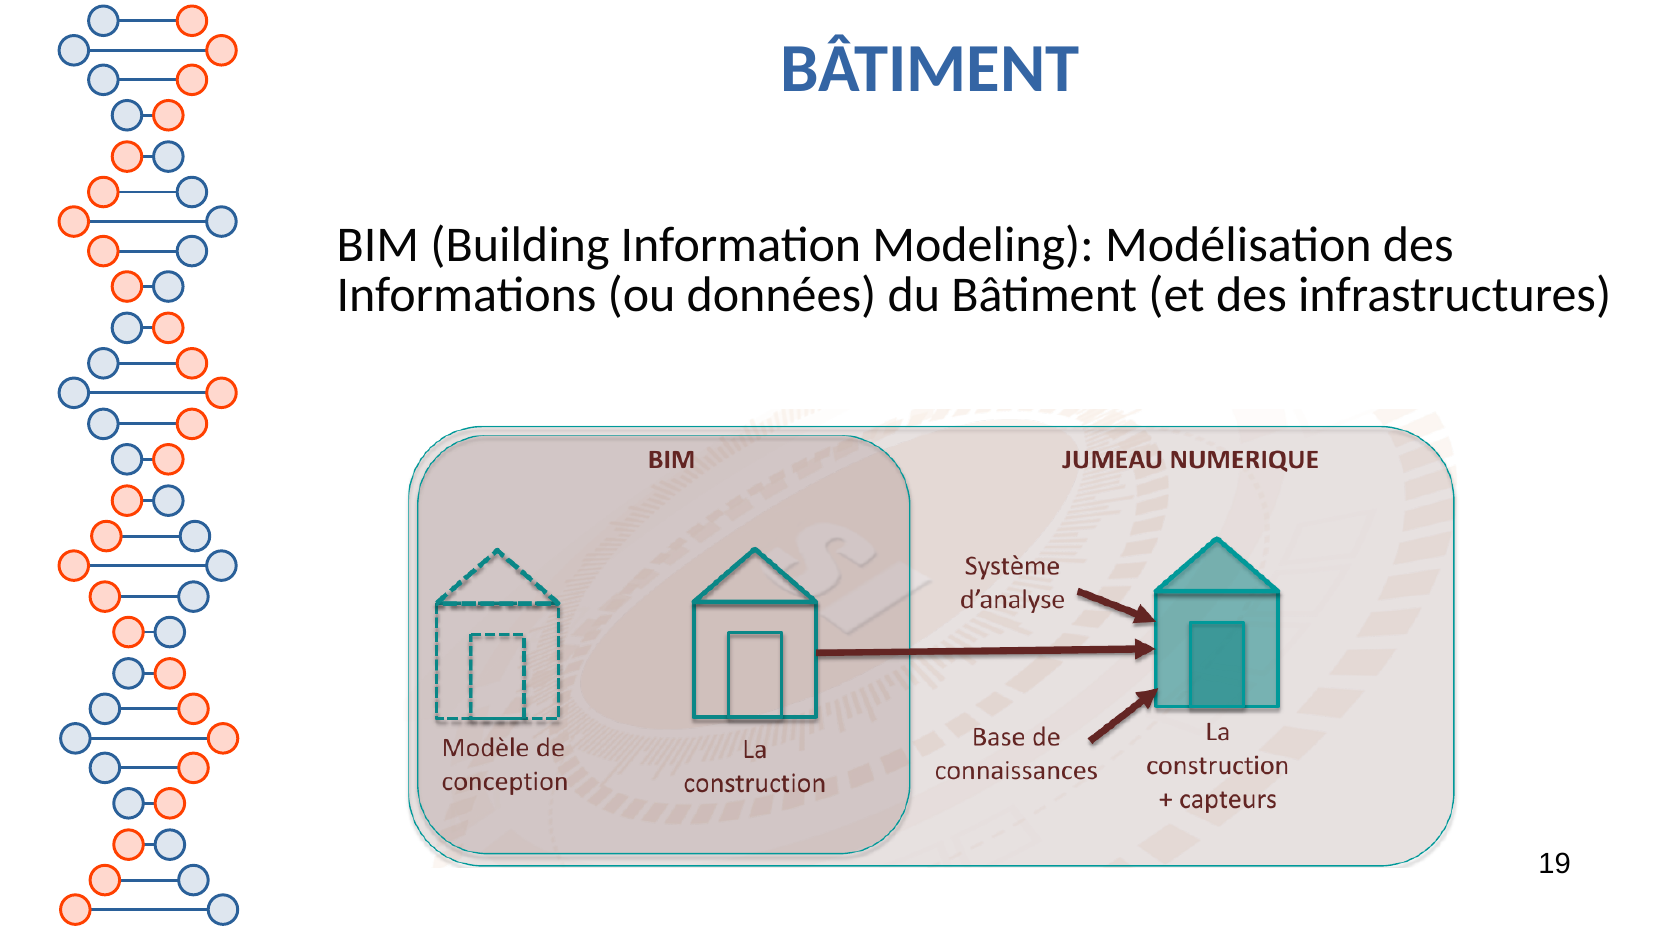

# BÂTIMENT
BIM (Building Information Modeling): Modélisation des Informations (ou données) du Bâtiment (et des infrastructures)
19